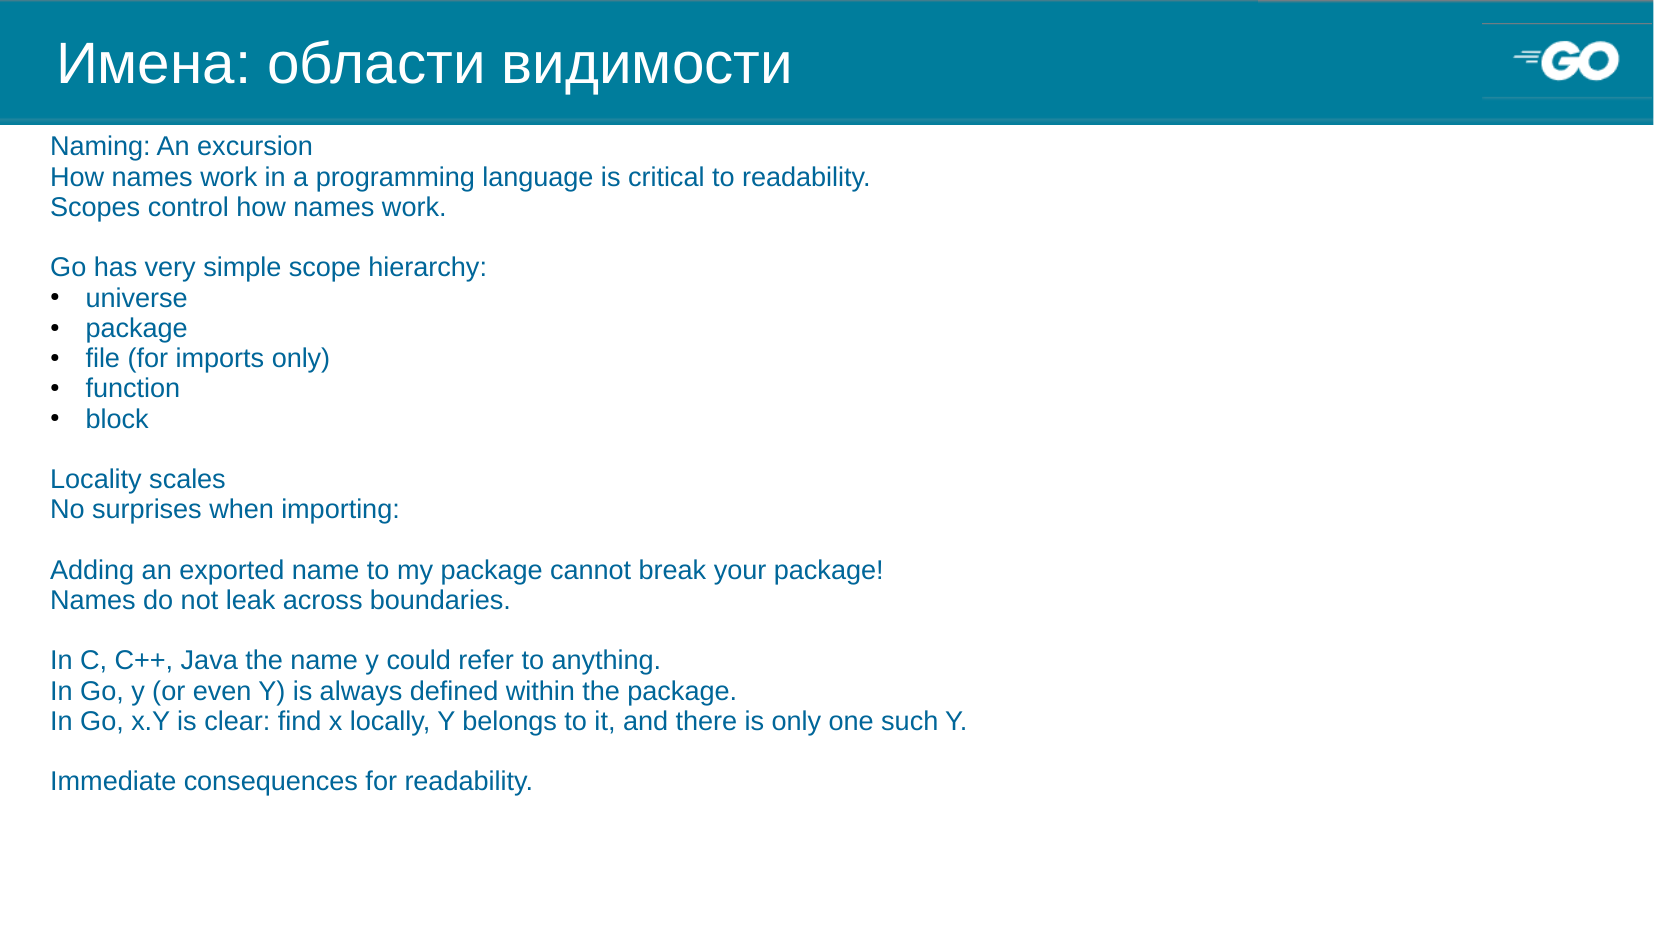

Имена: области видимости
Naming: An excursion
How names work in a programming language is critical to readability.
Scopes control how names work.
Go has very simple scope hierarchy:
universe
package
file (for imports only)
function
block
Locality scales
No surprises when importing:
Adding an exported name to my package cannot break your package!
Names do not leak across boundaries.
In C, C++, Java the name y could refer to anything.
In Go, y (or even Y) is always defined within the package.
In Go, x.Y is clear: find x locally, Y belongs to it, and there is only one such Y.
Immediate consequences for readability.